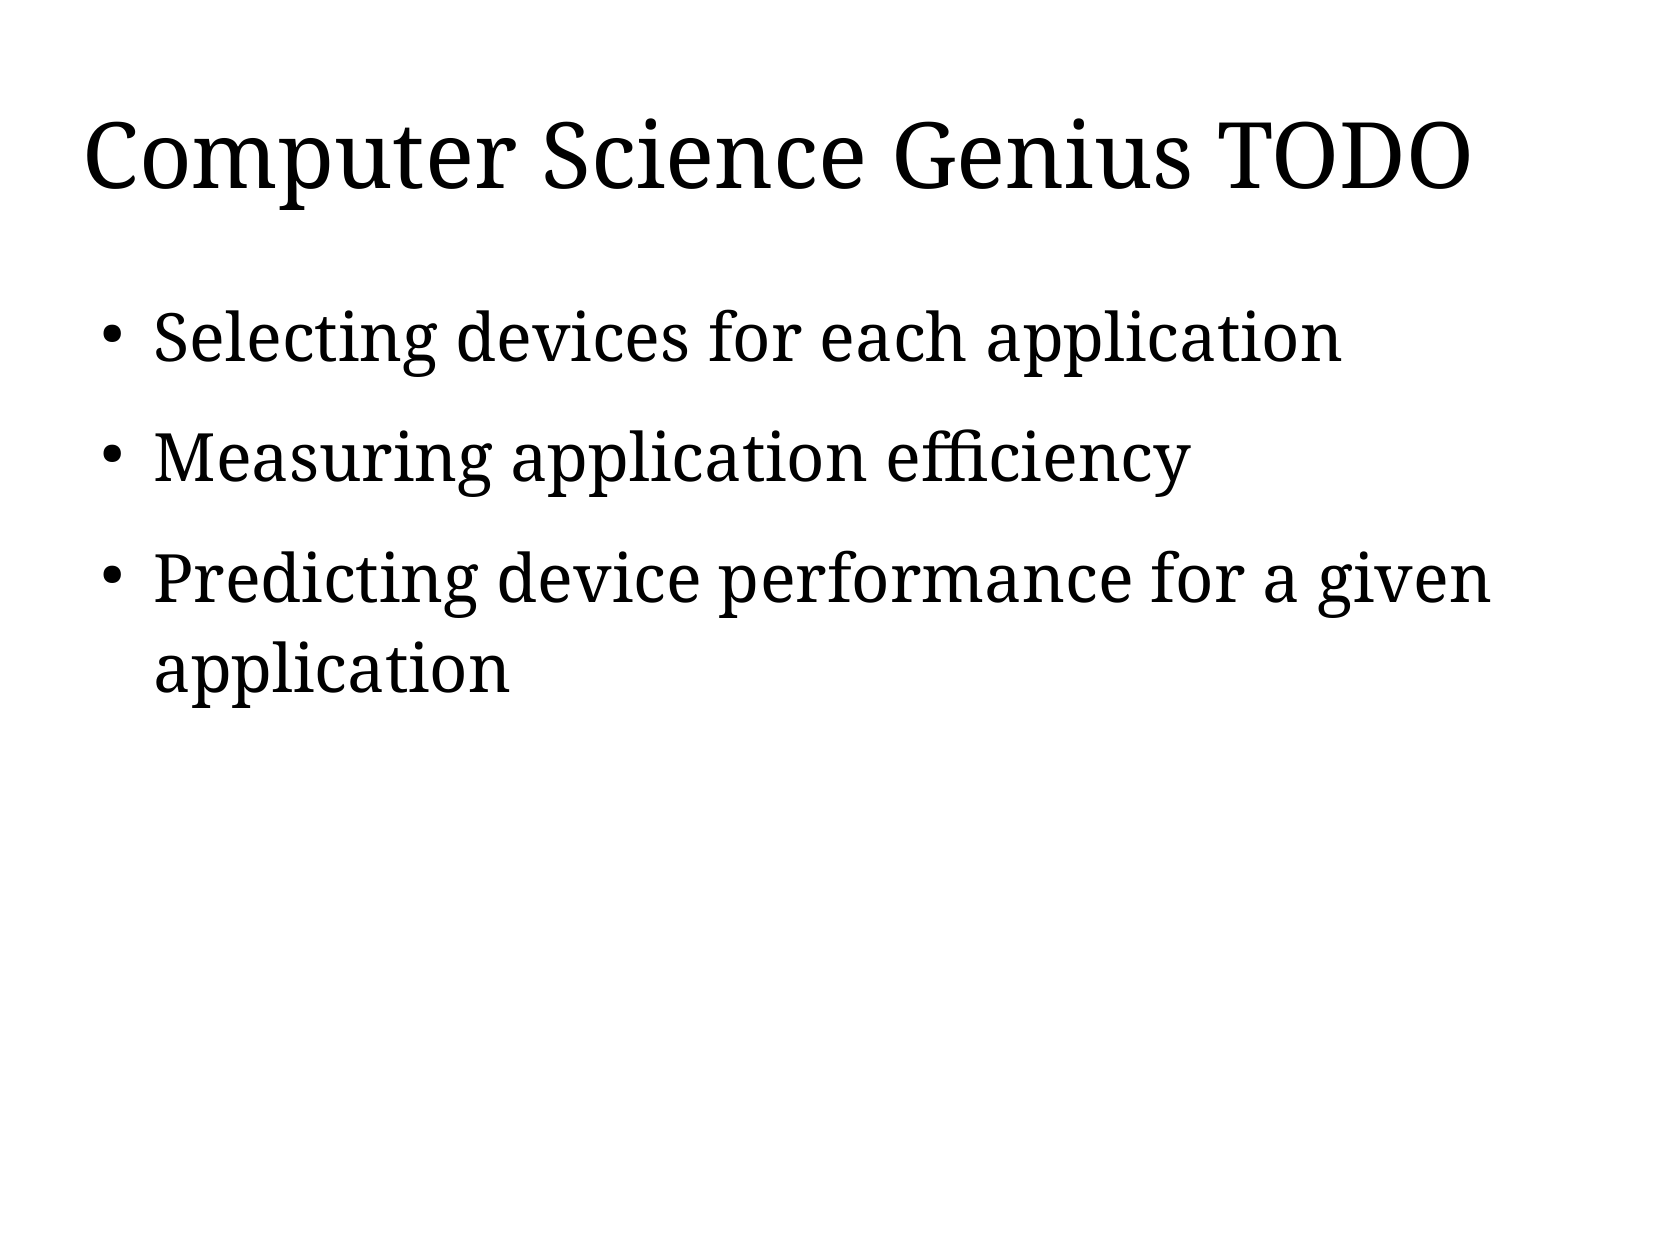

# Computer Science Genius TODO
Selecting devices for each application
Measuring application efficiency
Predicting device performance for a given application